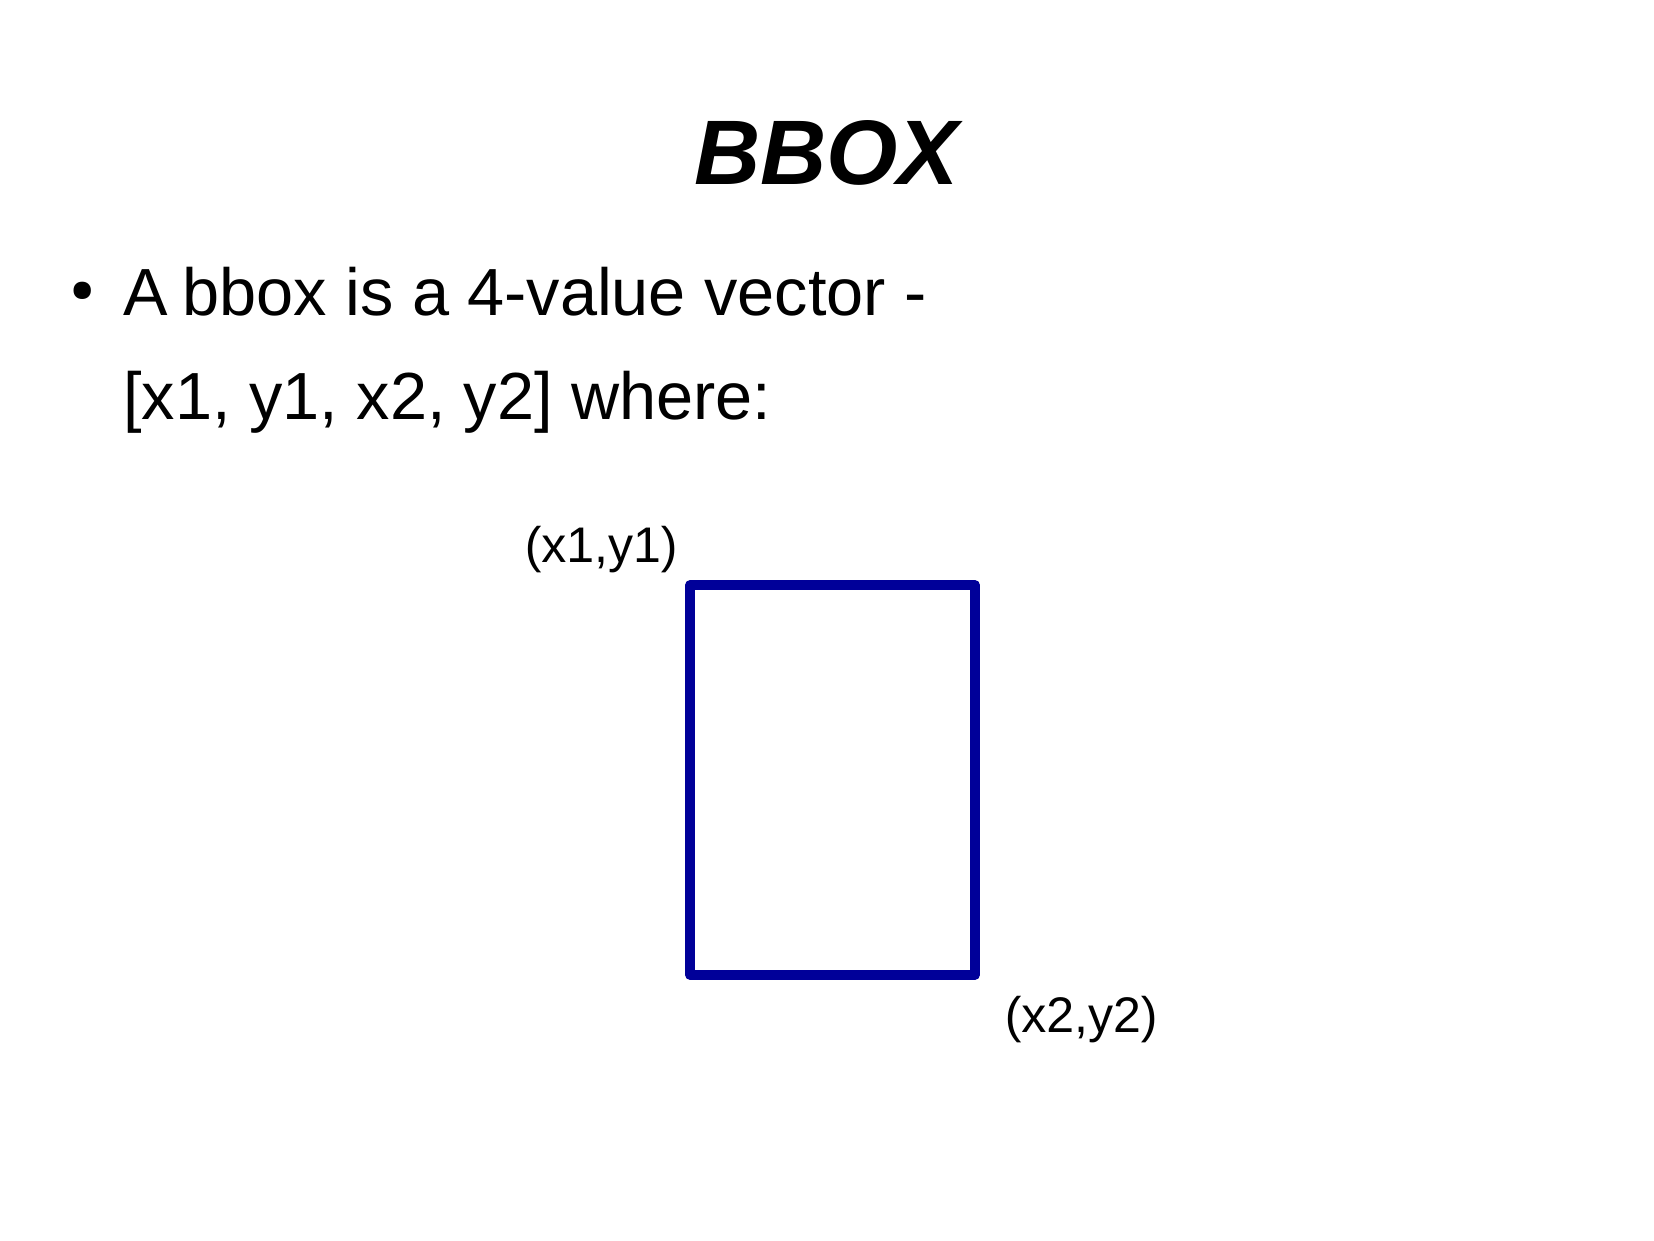

# BBOX
A bbox is a 4-value vector -
[x1, y1, x2, y2] where:
(x1,y1)
(x2,y2)